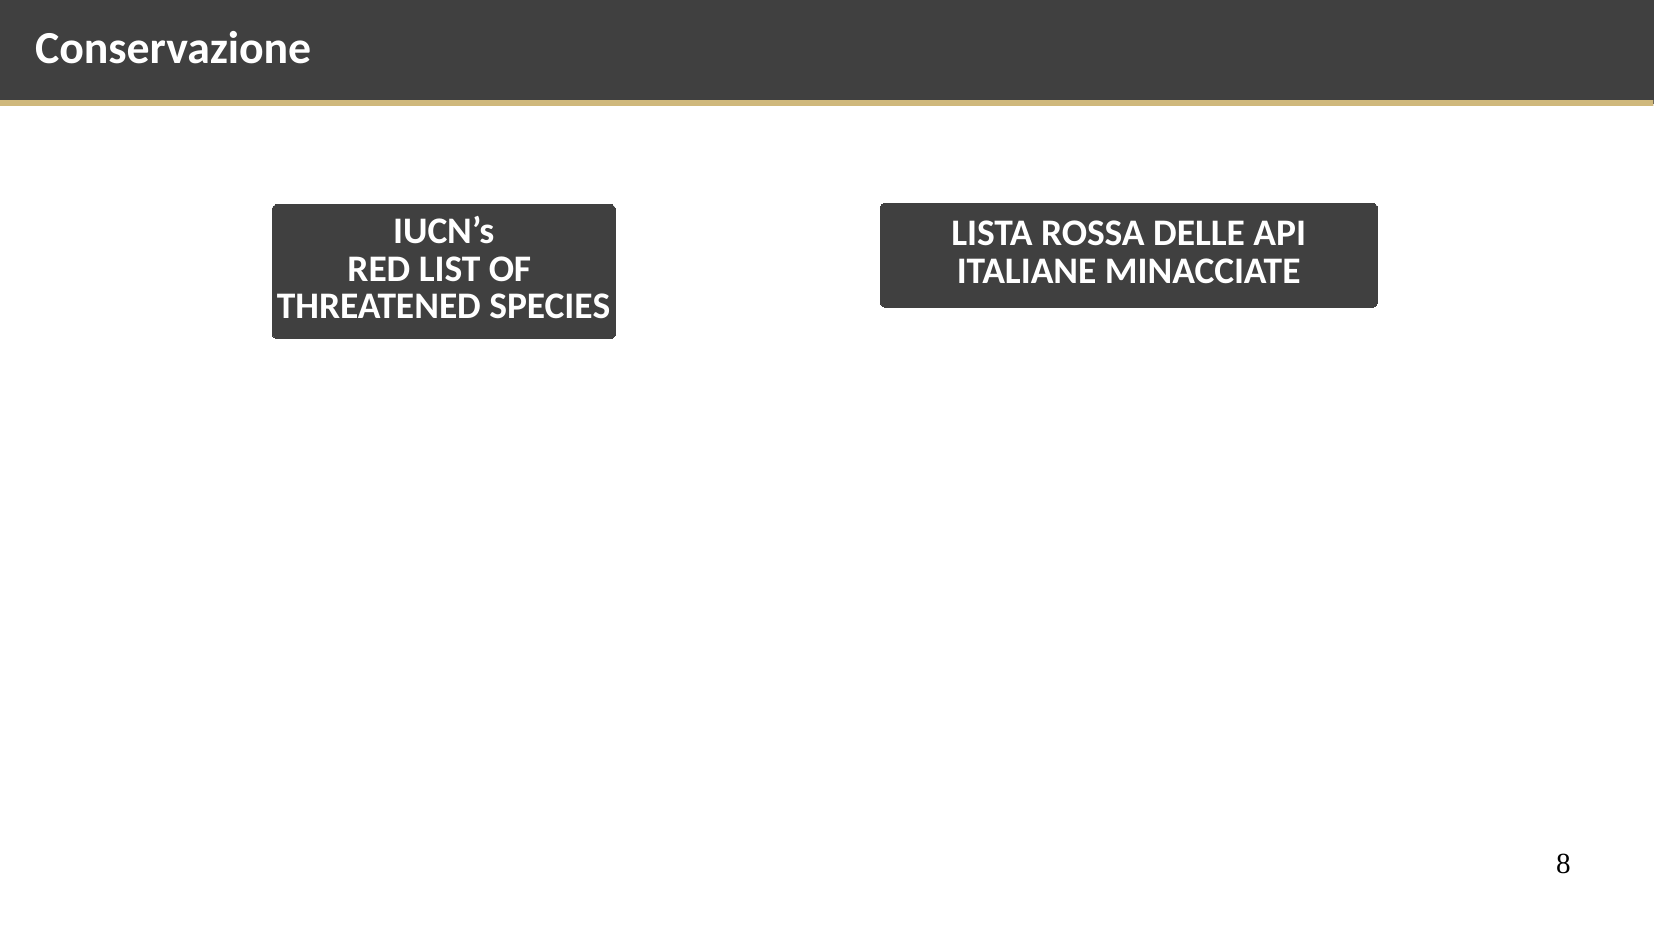

Conservazione
LISTA ROSSA DELLE API
ITALIANE MINACCIATE
IUCN’s
RED LIST OF
THREATENED SPECIES
8